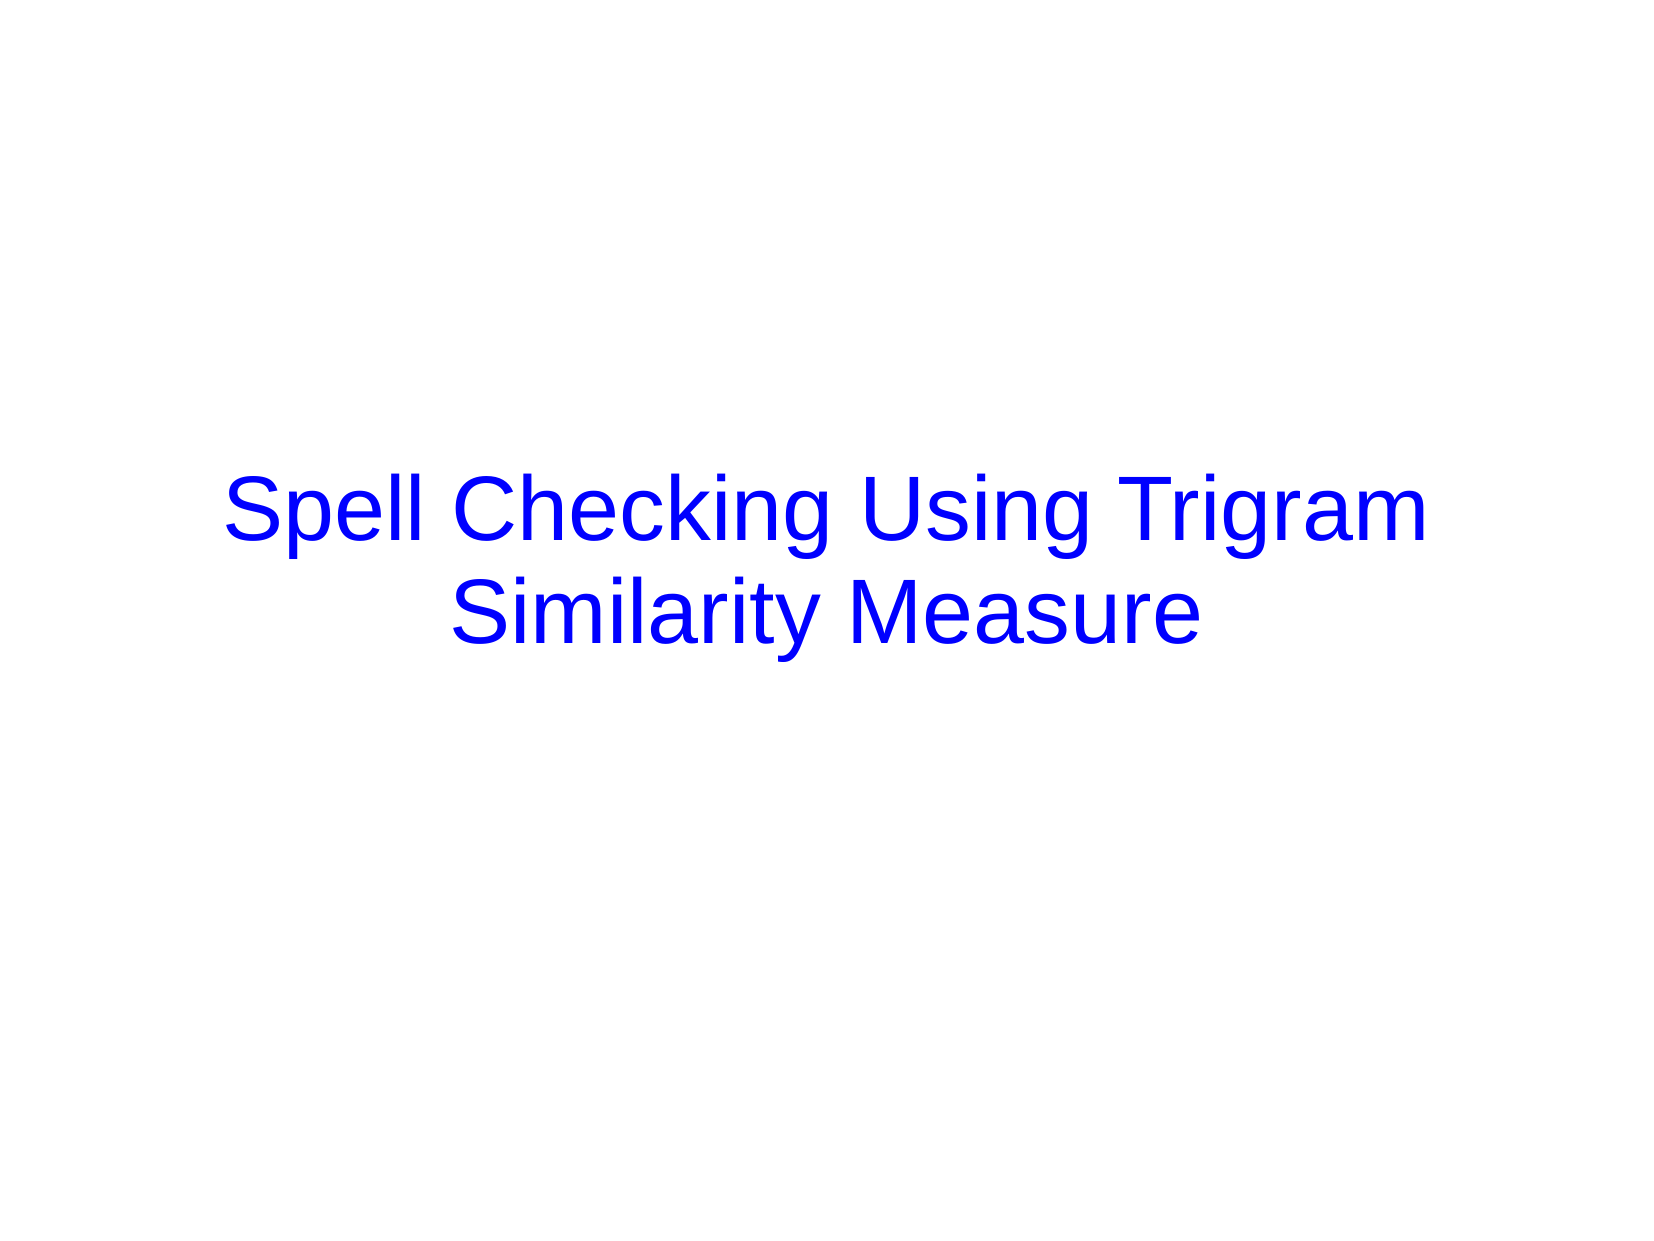

# Spell Checking Using Trigram Similarity Measure